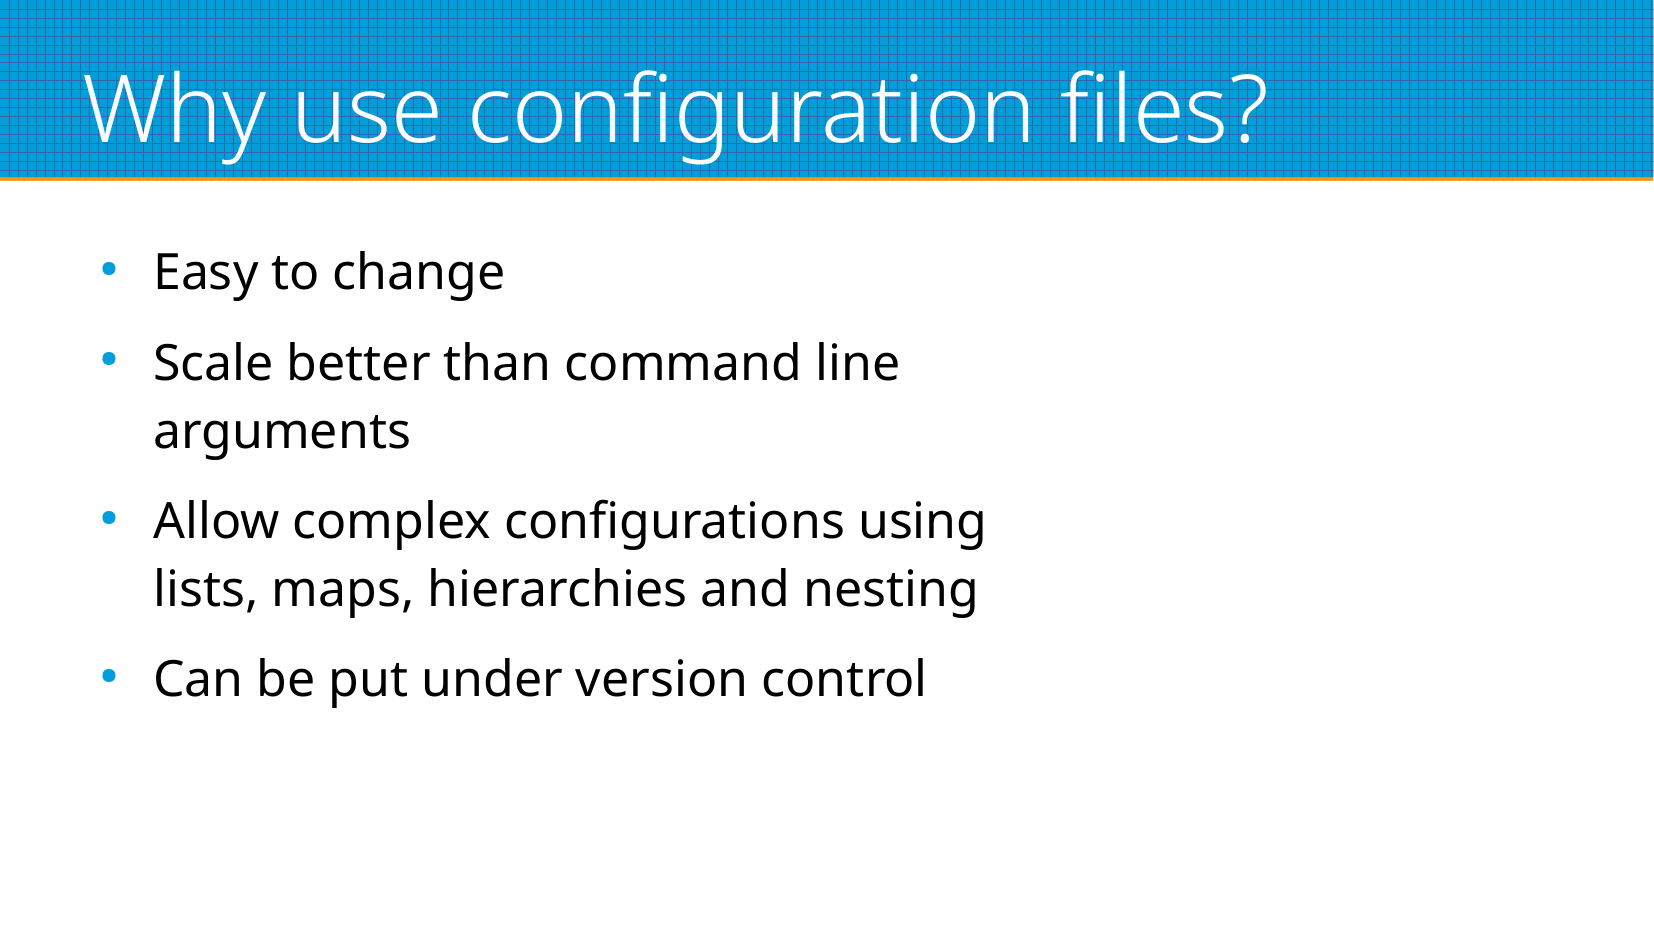

# Why use configuration files?
Easy to change
Scale better than command line arguments
Allow complex configurations using lists, maps, hierarchies and nesting
Can be put under version control